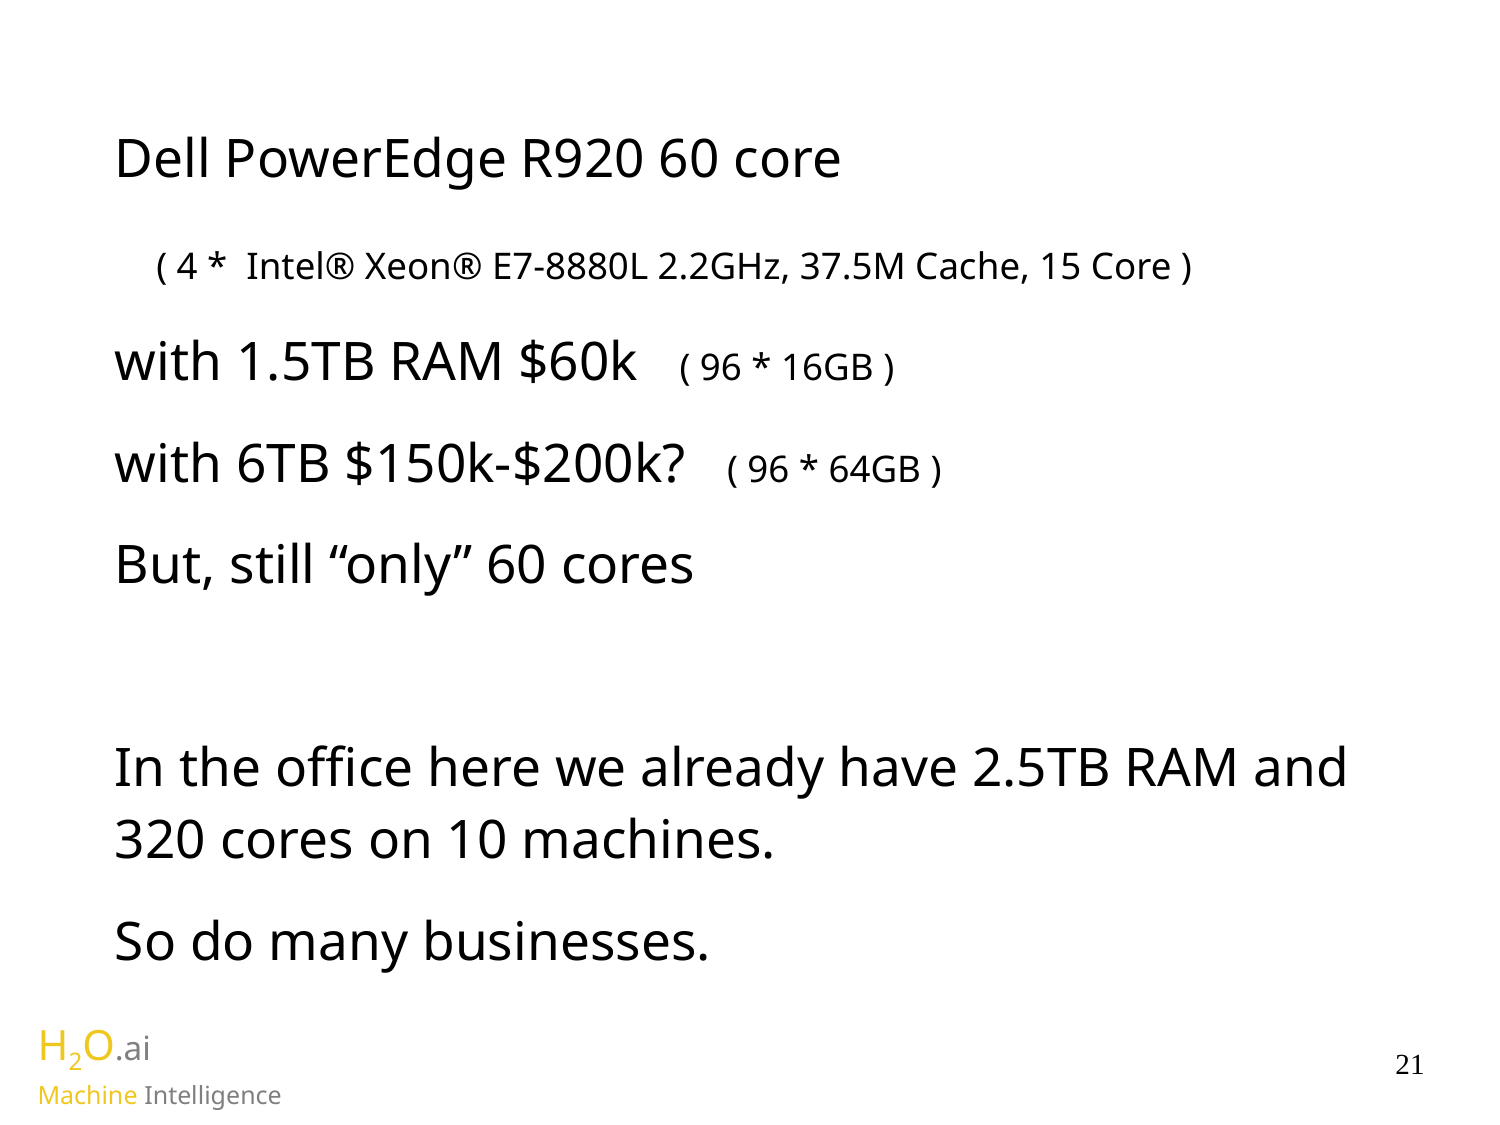

# Dell PowerEdge R920 60 core
 ( 4 * Intel® Xeon® E7-8880L 2.2GHz, 37.5M Cache, 15 Core )
with 1.5TB RAM $60k ( 96 * 16GB )
with 6TB $150k-$200k? ( 96 * 64GB )
But, still “only” 60 cores
In the office here we already have 2.5TB RAM and 320 cores on 10 machines.
So do many businesses.
21